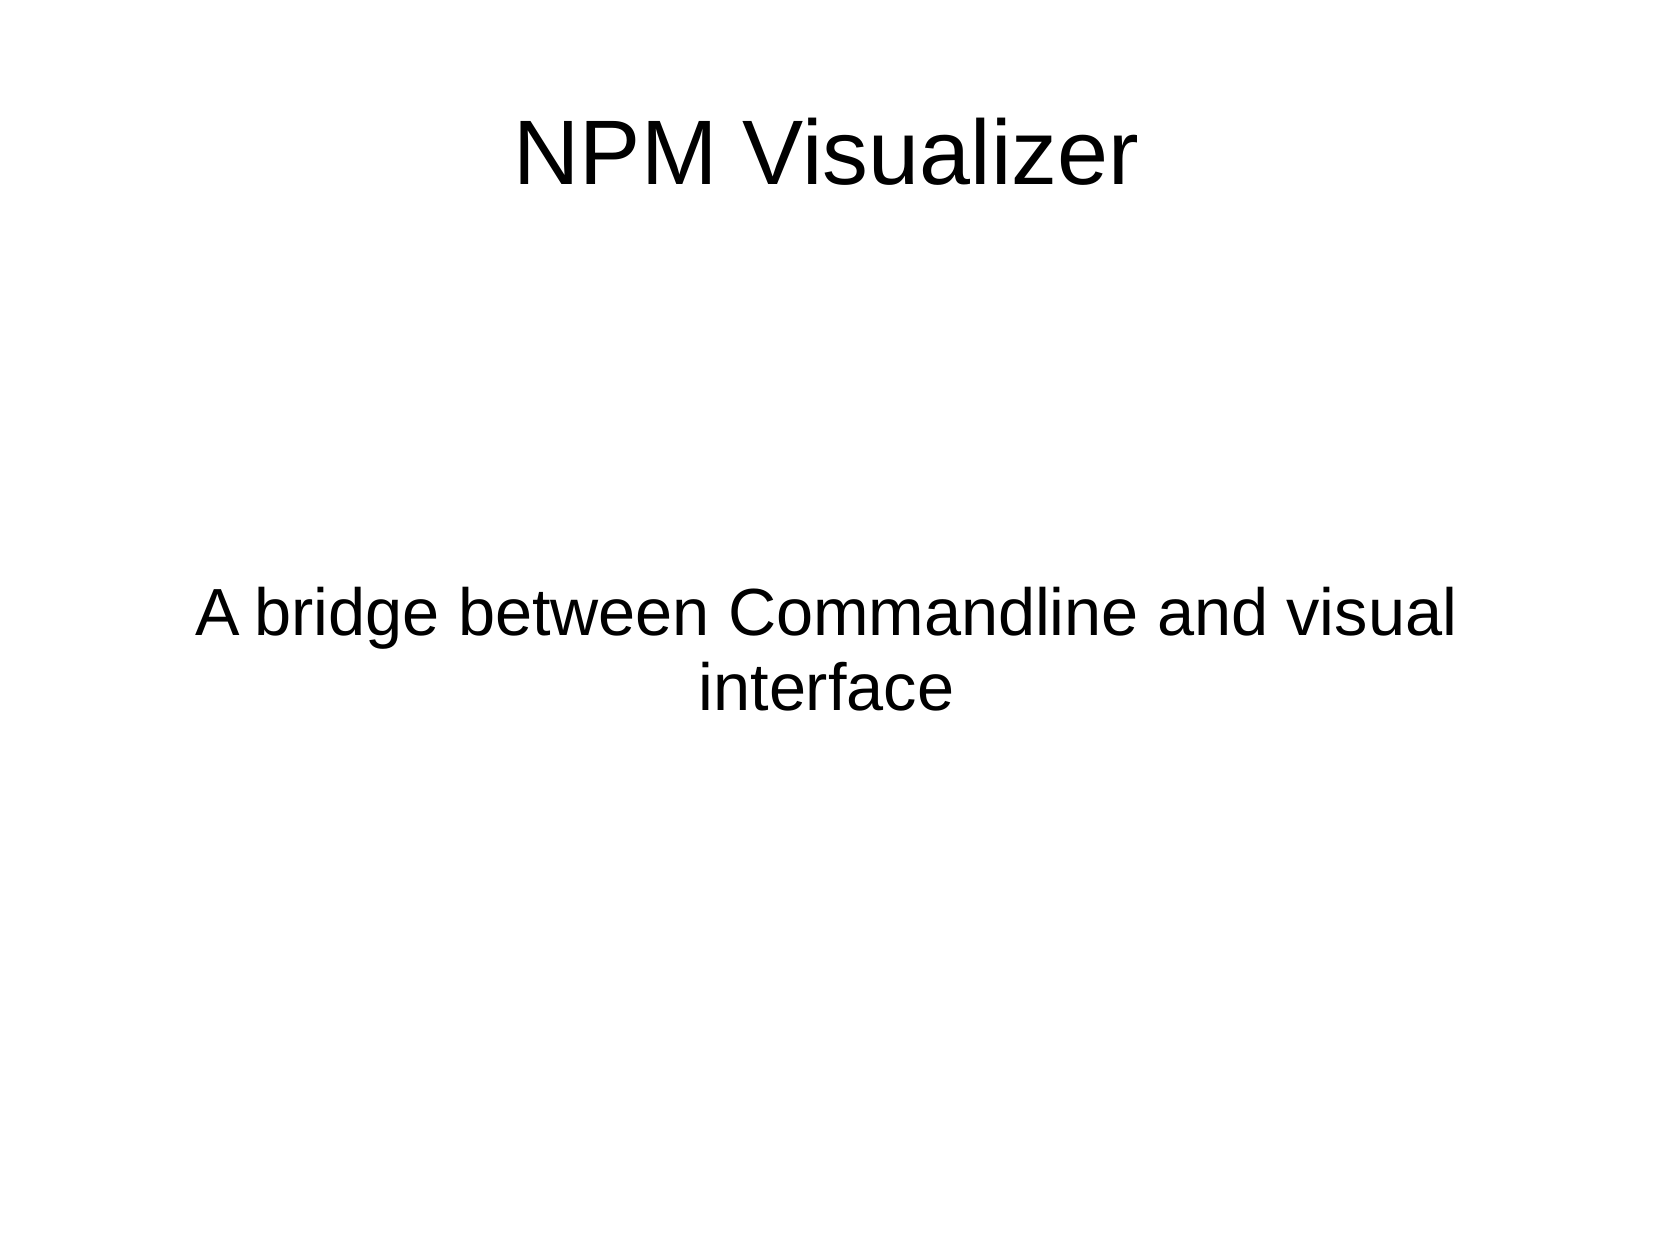

# NPM Visualizer
A bridge between Commandline and visual interface